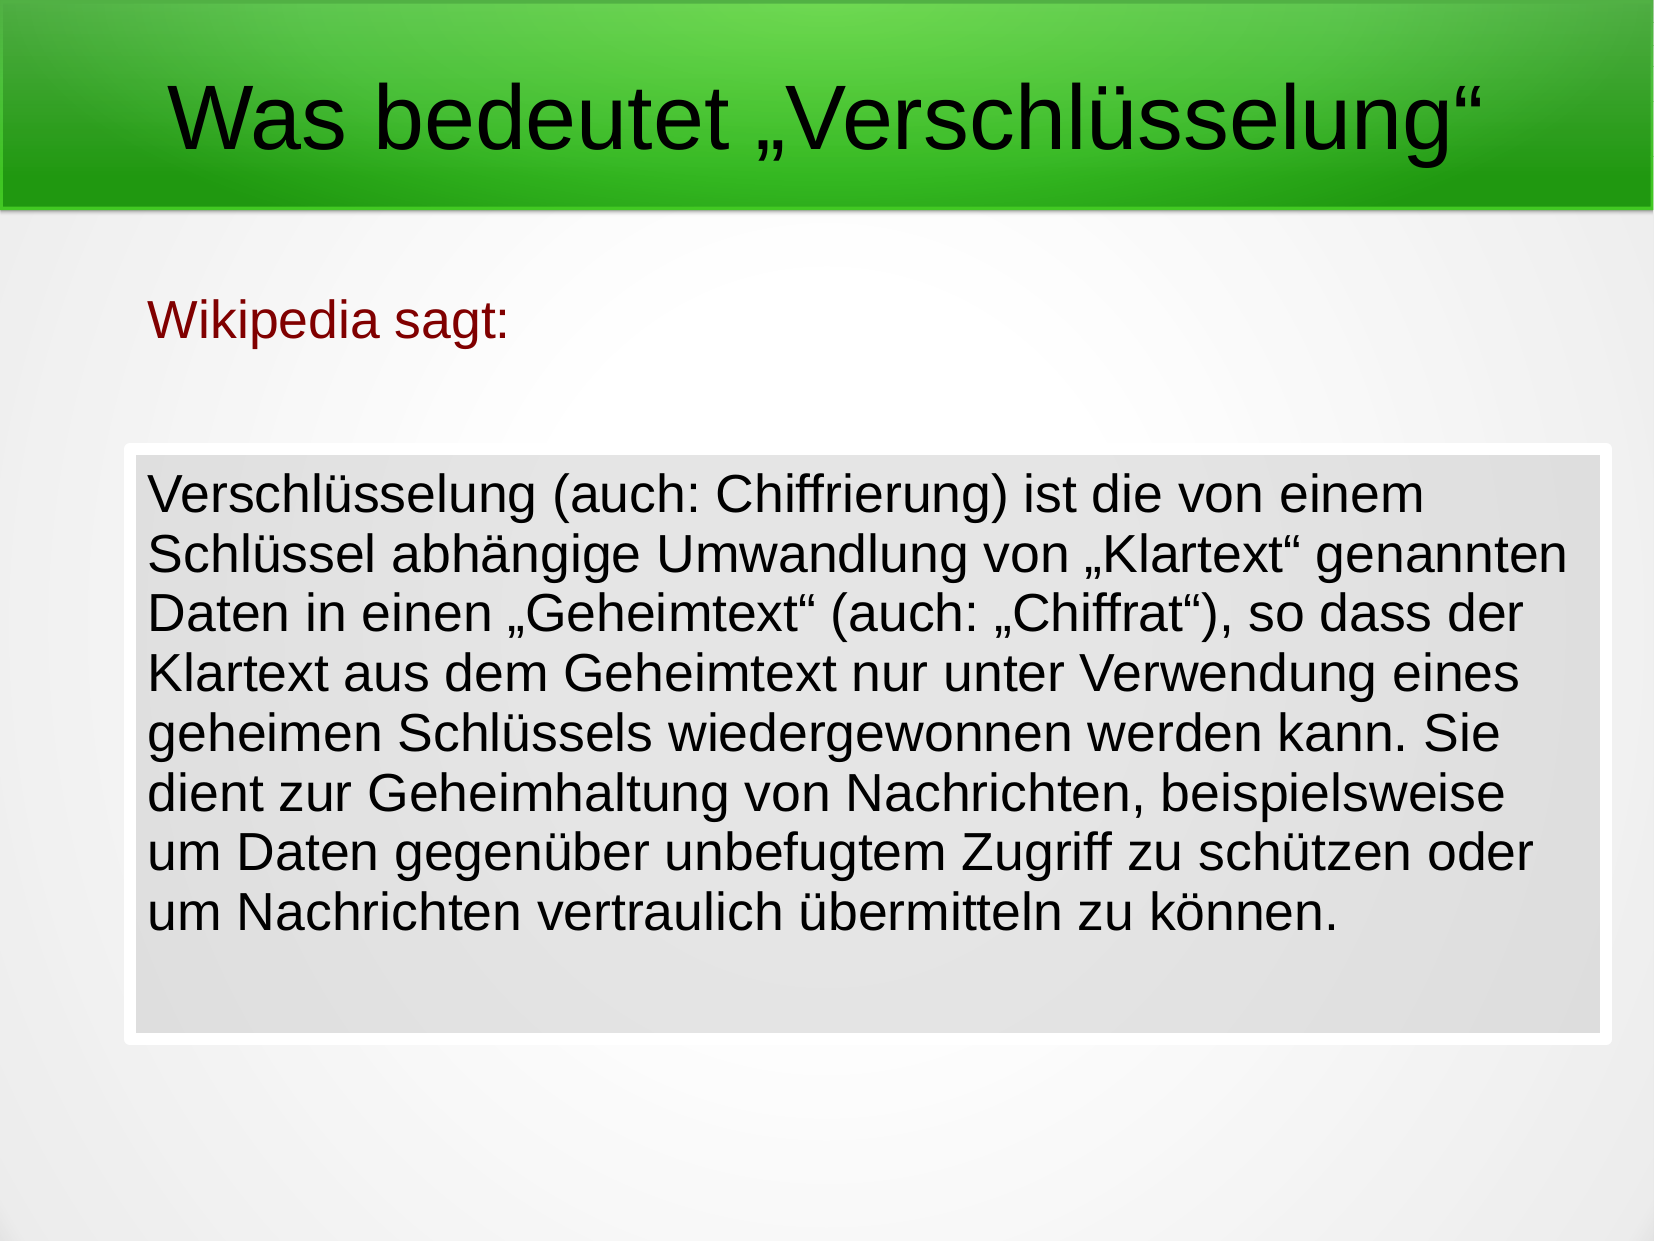

# Was bedeutet „Verschlüsselung“
Wikipedia sagt:
Verschlüsselung (auch: Chiffrierung) ist die von einem Schlüssel abhängige Umwandlung von „Klartext“ genannten Daten in einen „Geheimtext“ (auch: „Chiffrat“), so dass der Klartext aus dem Geheimtext nur unter Verwendung eines geheimen Schlüssels wiedergewonnen werden kann. Sie dient zur Geheimhaltung von Nachrichten, beispielsweise um Daten gegenüber unbefugtem Zugriff zu schützen oder um Nachrichten vertraulich übermitteln zu können.